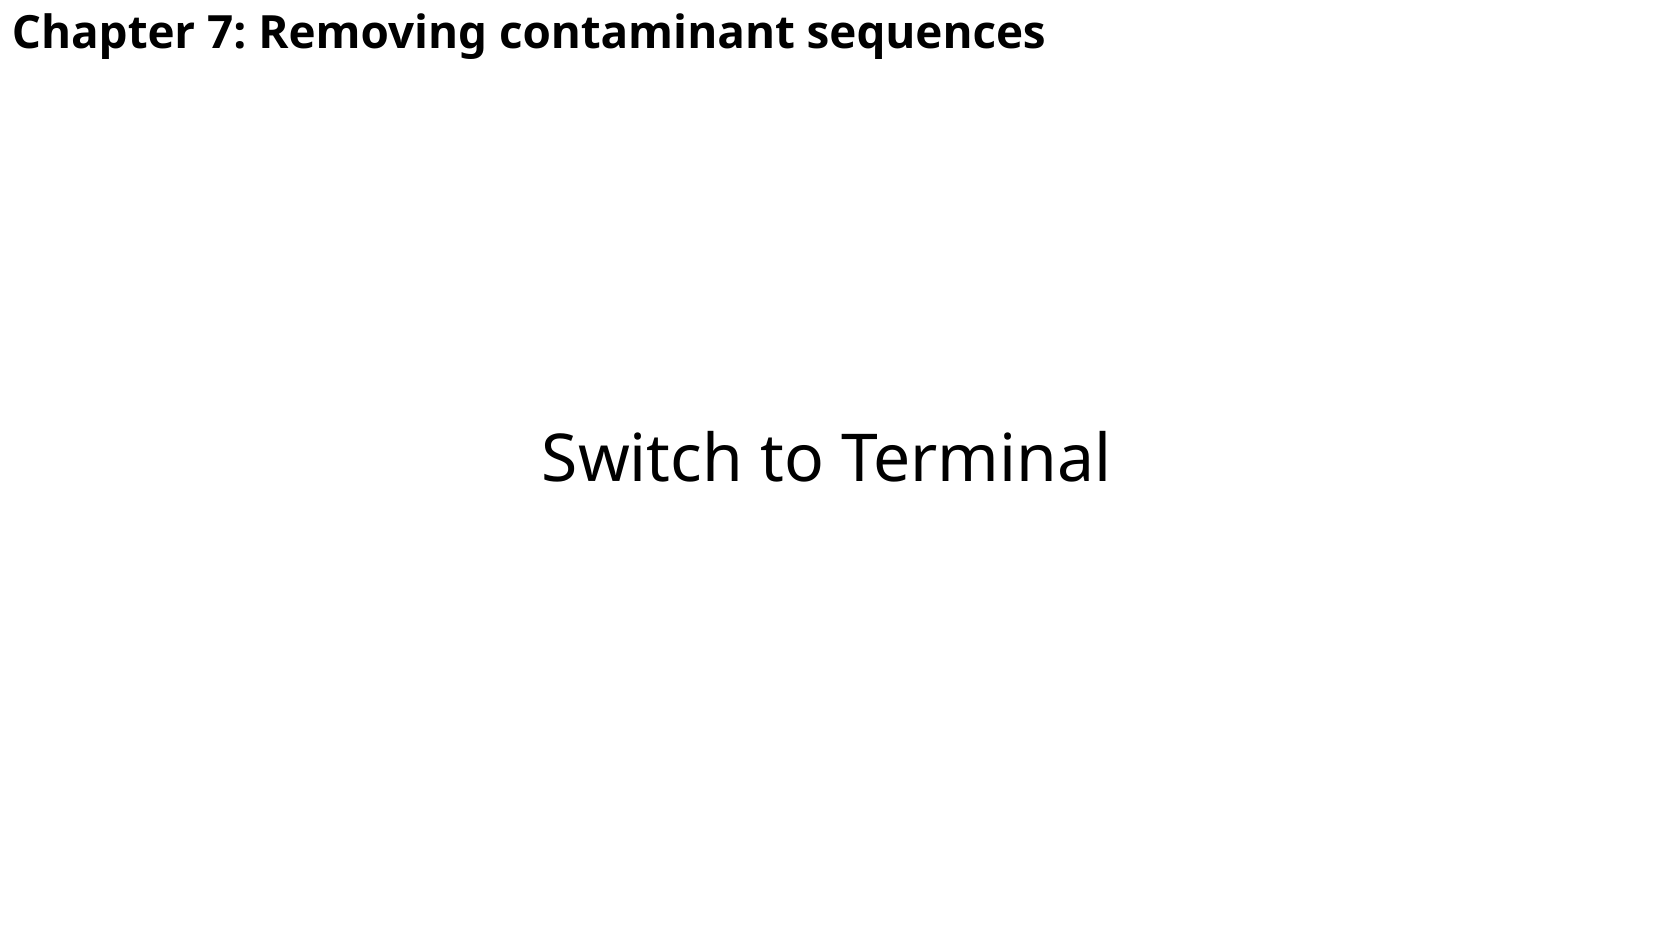

# Chapter 7: Removing contaminant sequences
Switch to Terminal